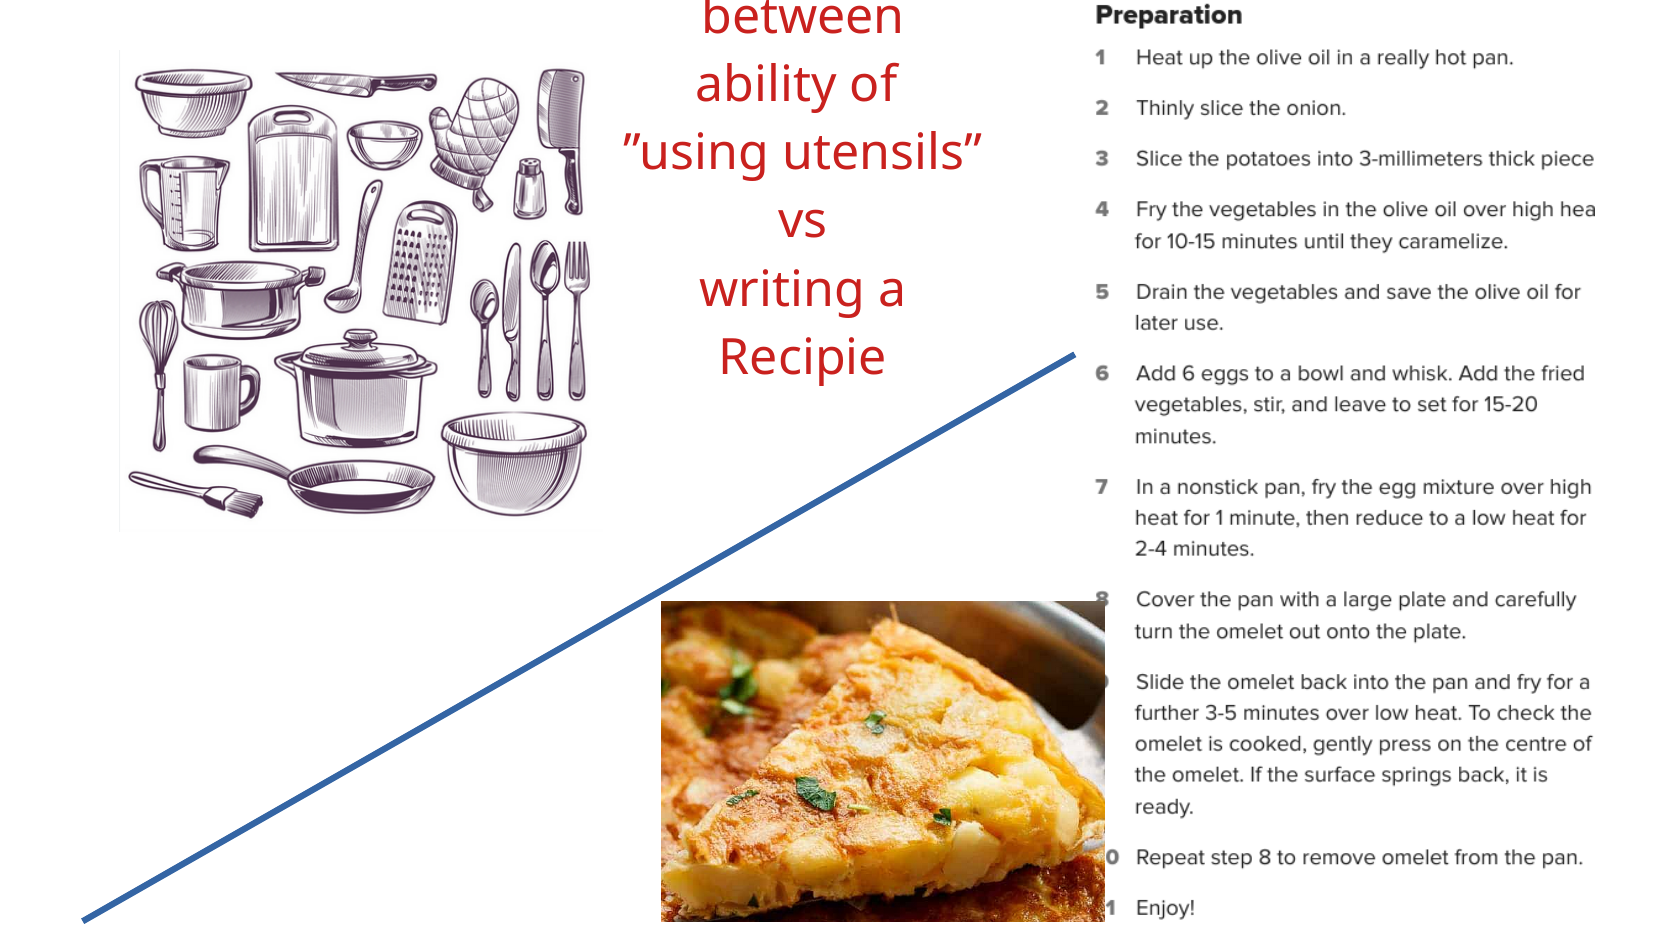

# Difference between ability of ’’using utensils” vs writing a Recipie